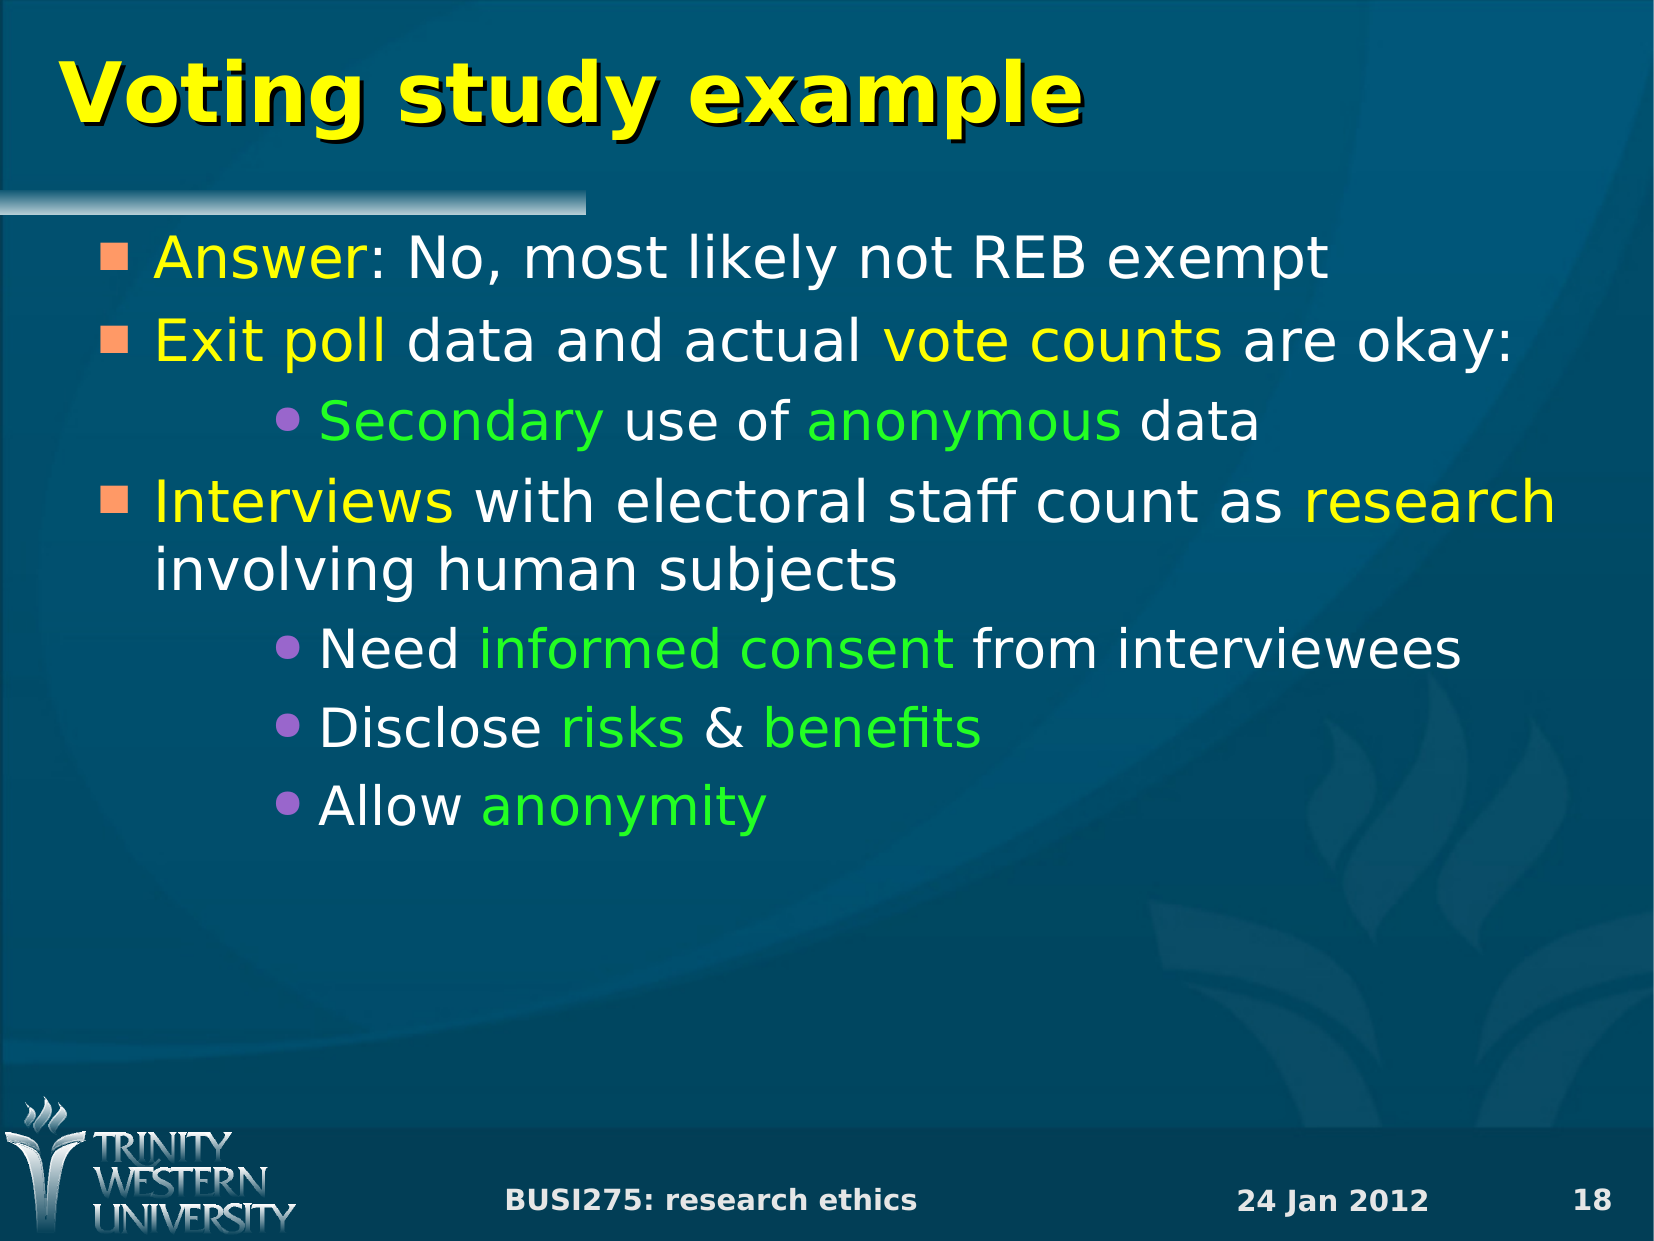

# Voting study example
Answer: No, most likely not REB exempt
Exit poll data and actual vote counts are okay:
Secondary use of anonymous data
Interviews with electoral staff count as research involving human subjects
Need informed consent from interviewees
Disclose risks & benefits
Allow anonymity
BUSI275: research ethics
24 Jan 2012
18